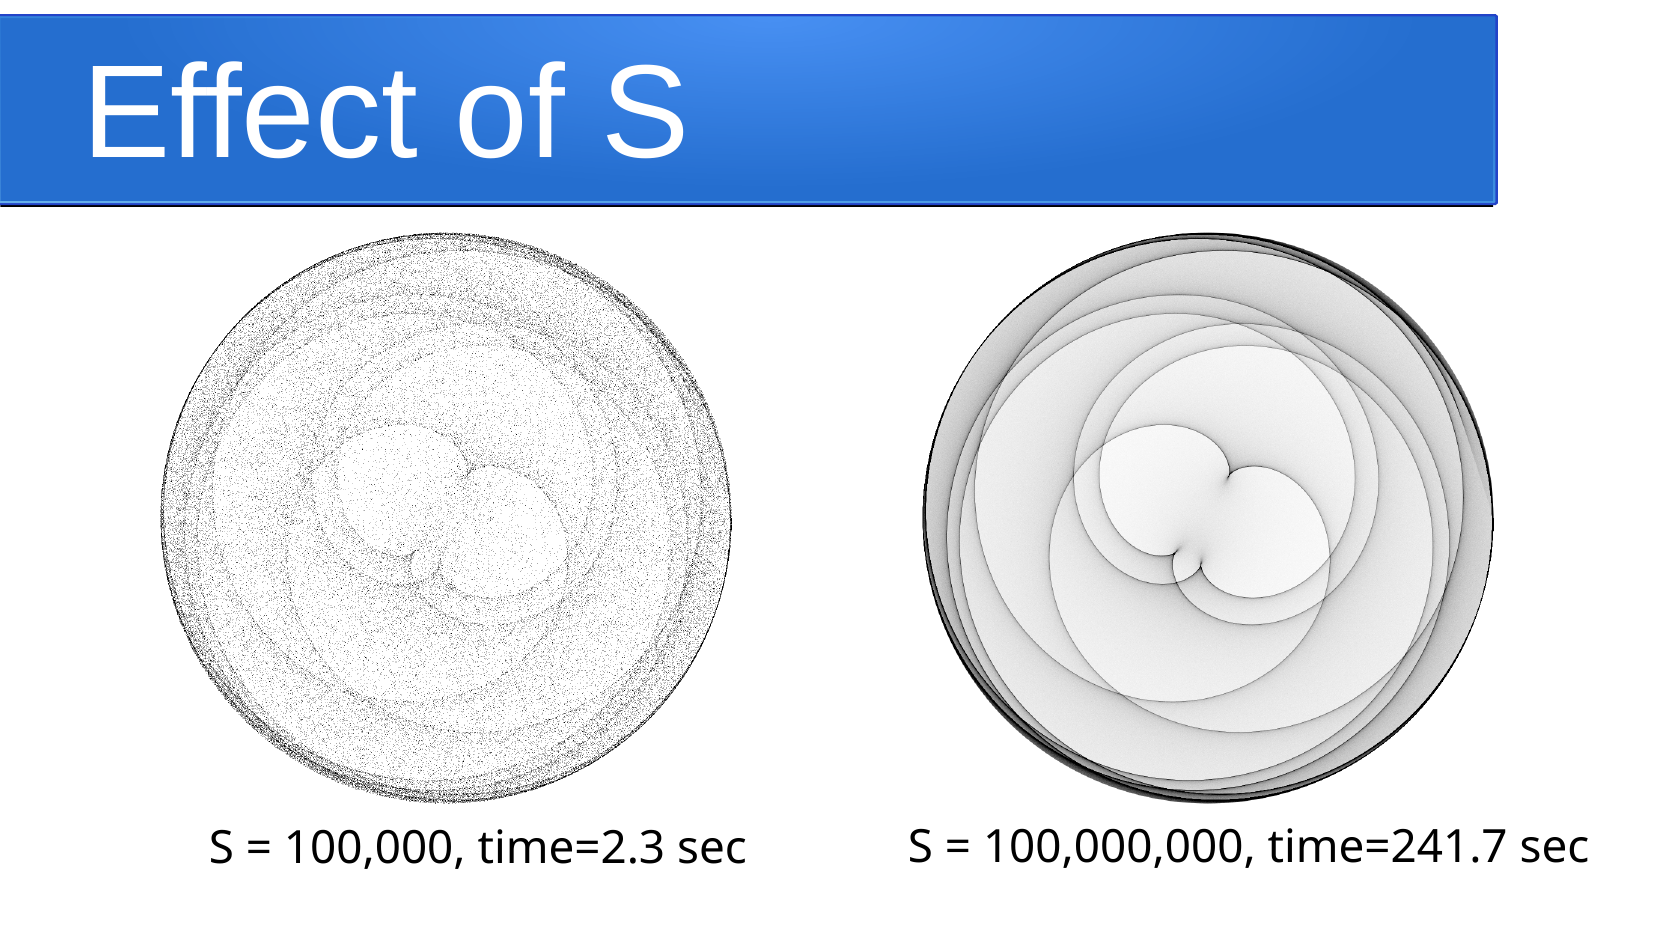

# Effect of S
S = 100,000,000, time=241.7 sec
S = 100,000, time=2.3 sec